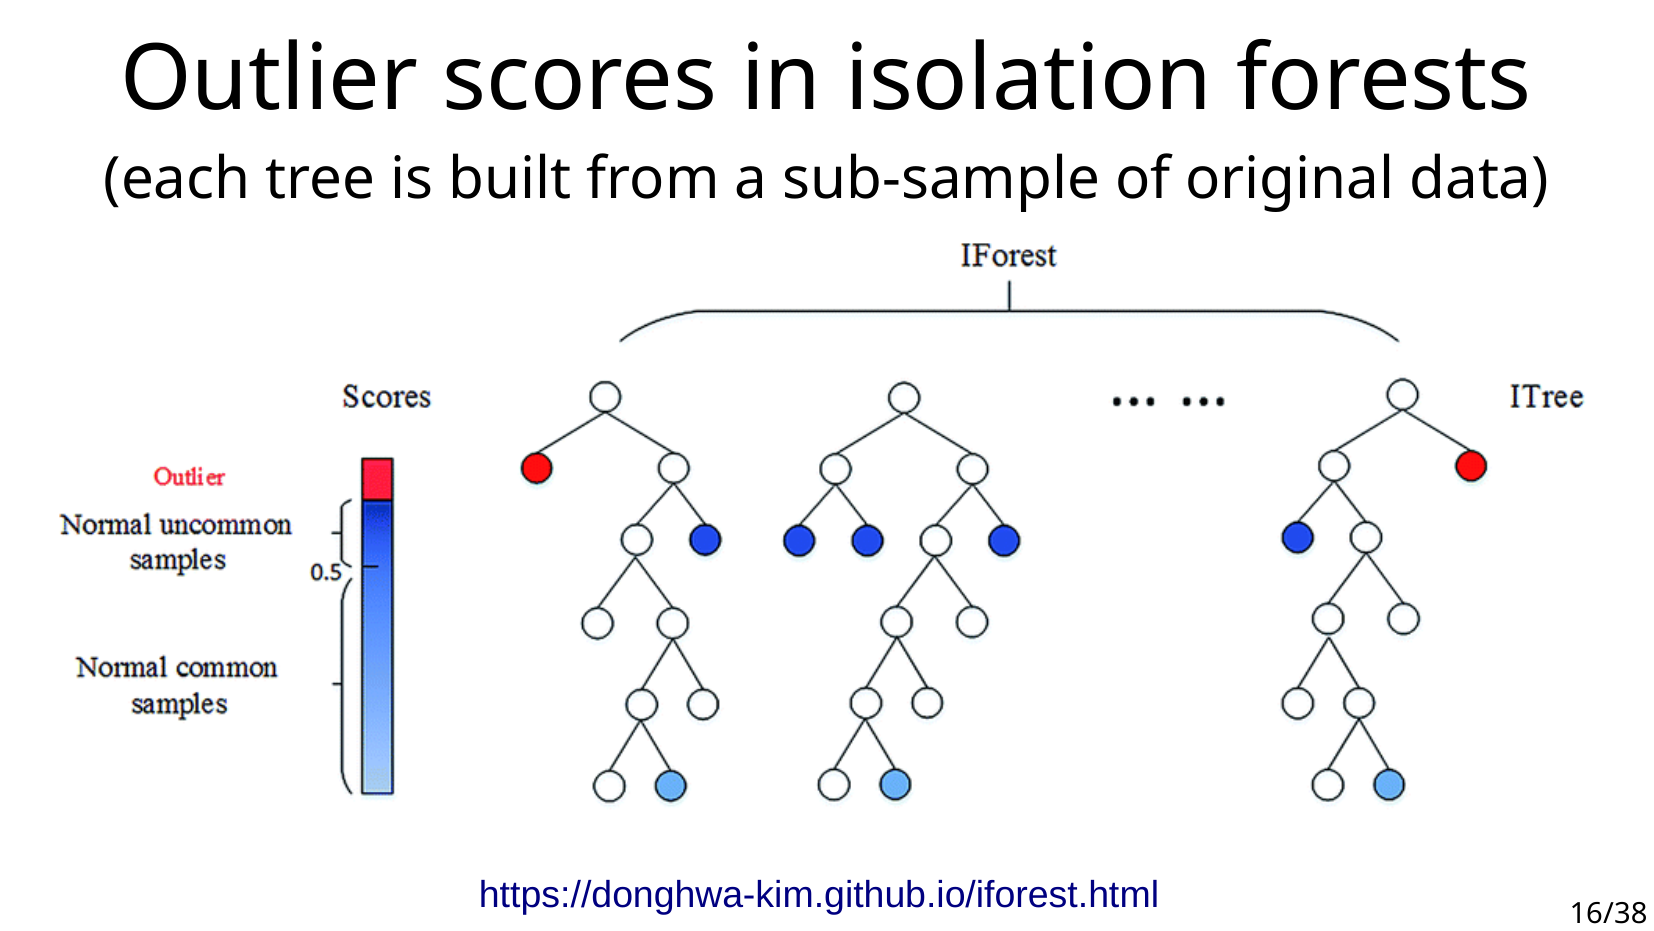

# Outlier scores in isolation forests (each tree is built from a sub-sample of original data)
https://donghwa-kim.github.io/iforest.html
16